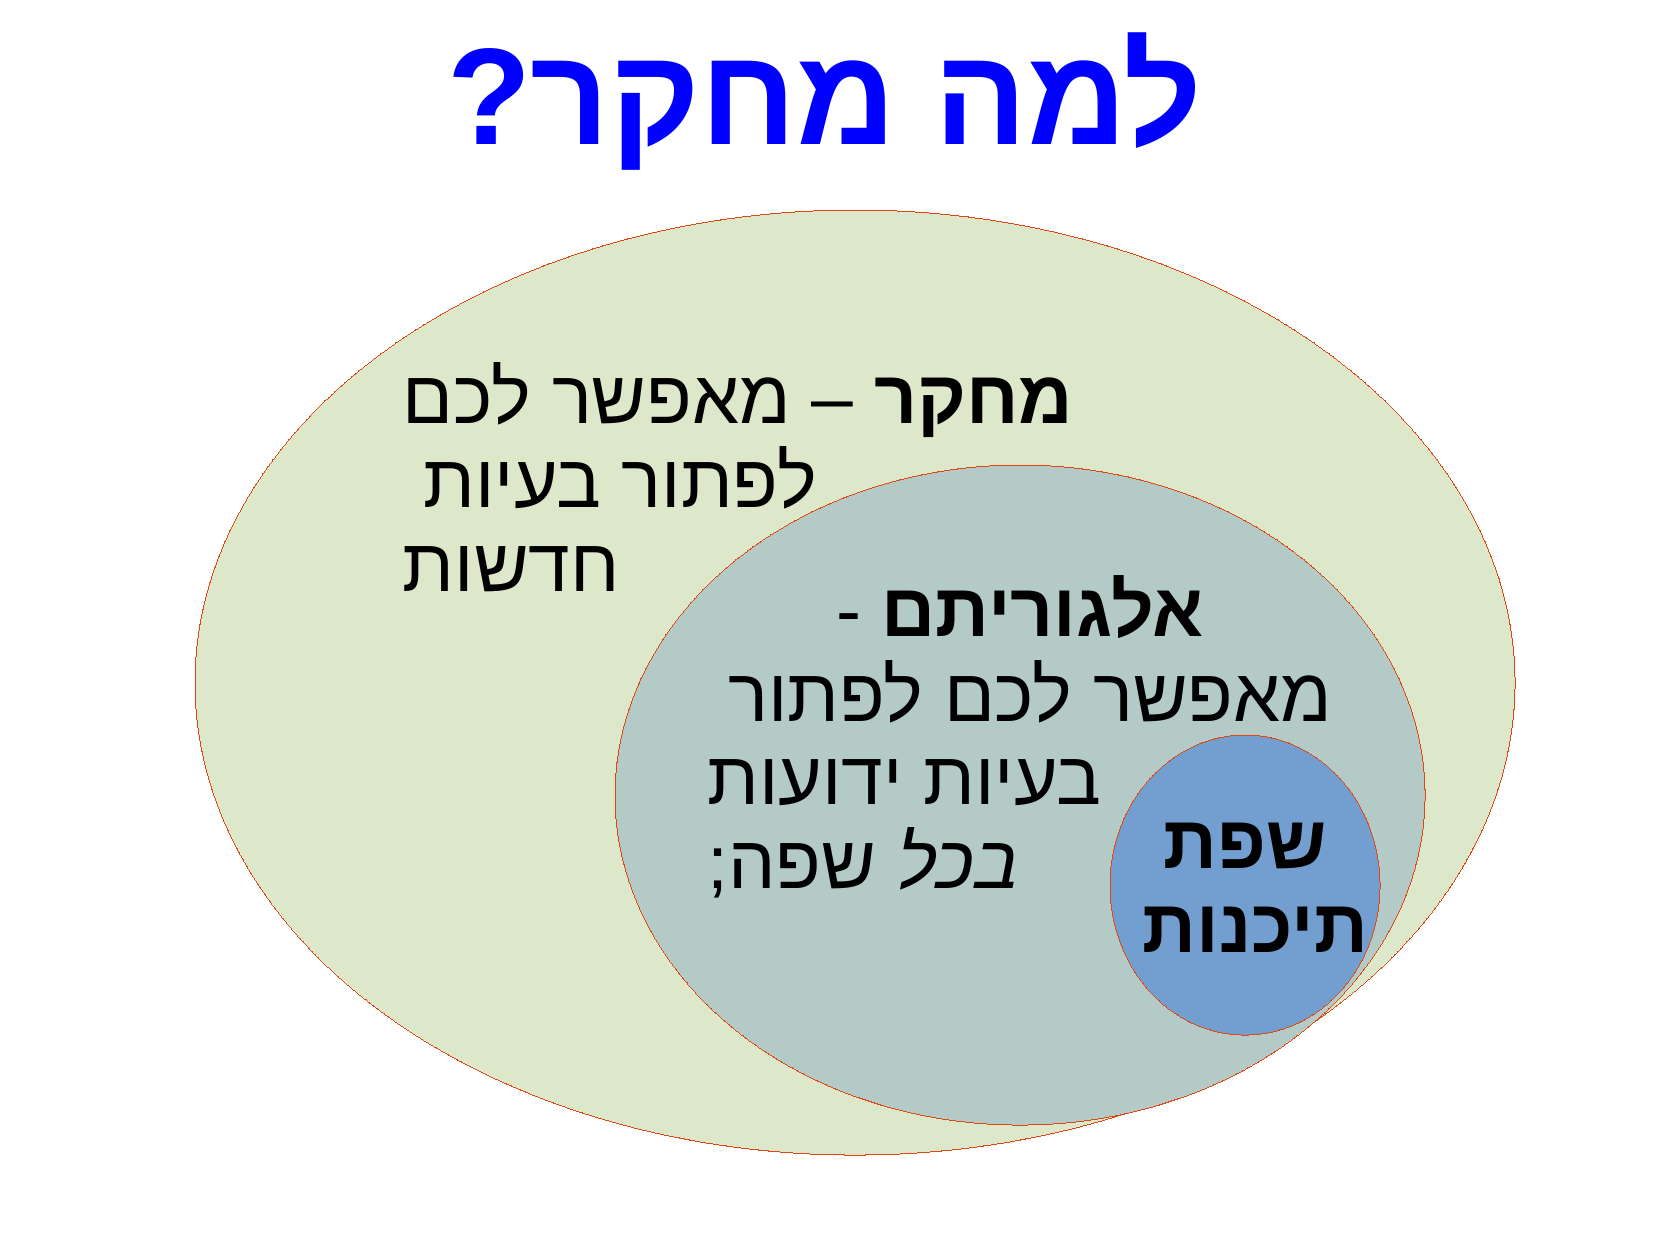

# למה מחקר?
מחקר – מאפשר לכם
לפתור בעיות
חדשות
 אלגוריתם -
מאפשר לכם לפתור
בעיות ידועות
בכל שפה;
שפת
 תיכנות